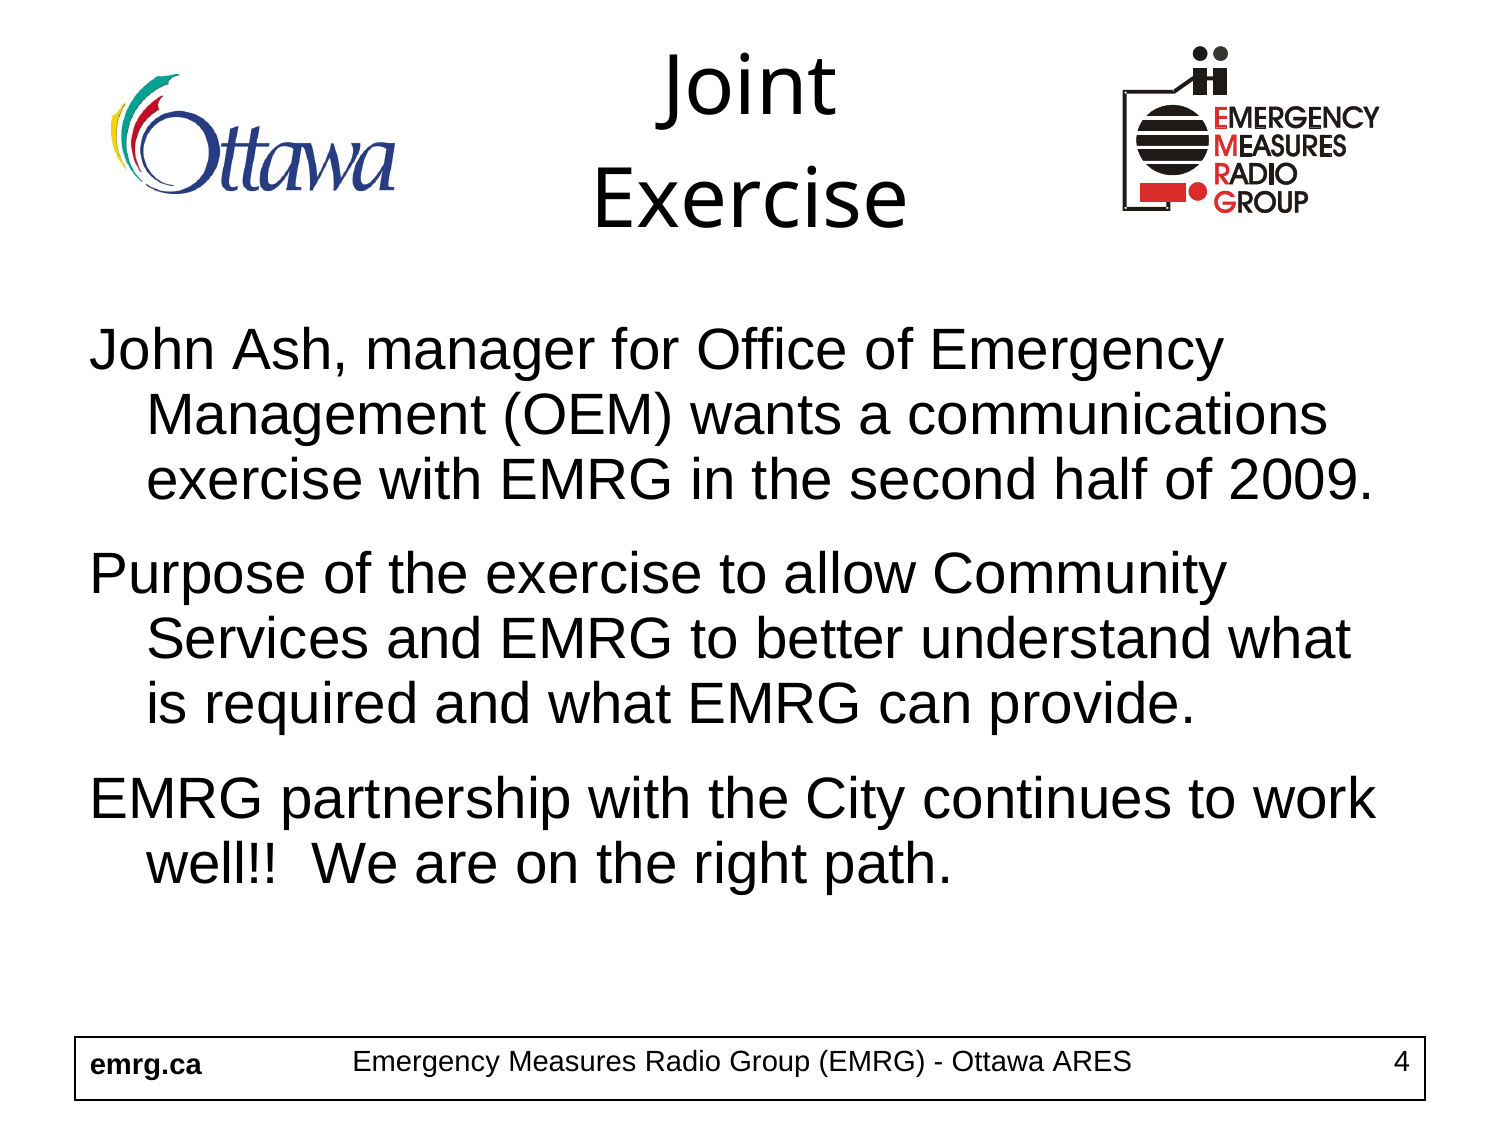

Joint
Exercise
# John Ash, manager for Office of Emergency Management (OEM) wants a communications exercise with EMRG in the second half of 2009.
Purpose of the exercise to allow Community Services and EMRG to better understand what is required and what EMRG can provide.
EMRG partnership with the City continues to work well!! We are on the right path.
Emergency Measures Radio Group (EMRG) - Ottawa ARES
4